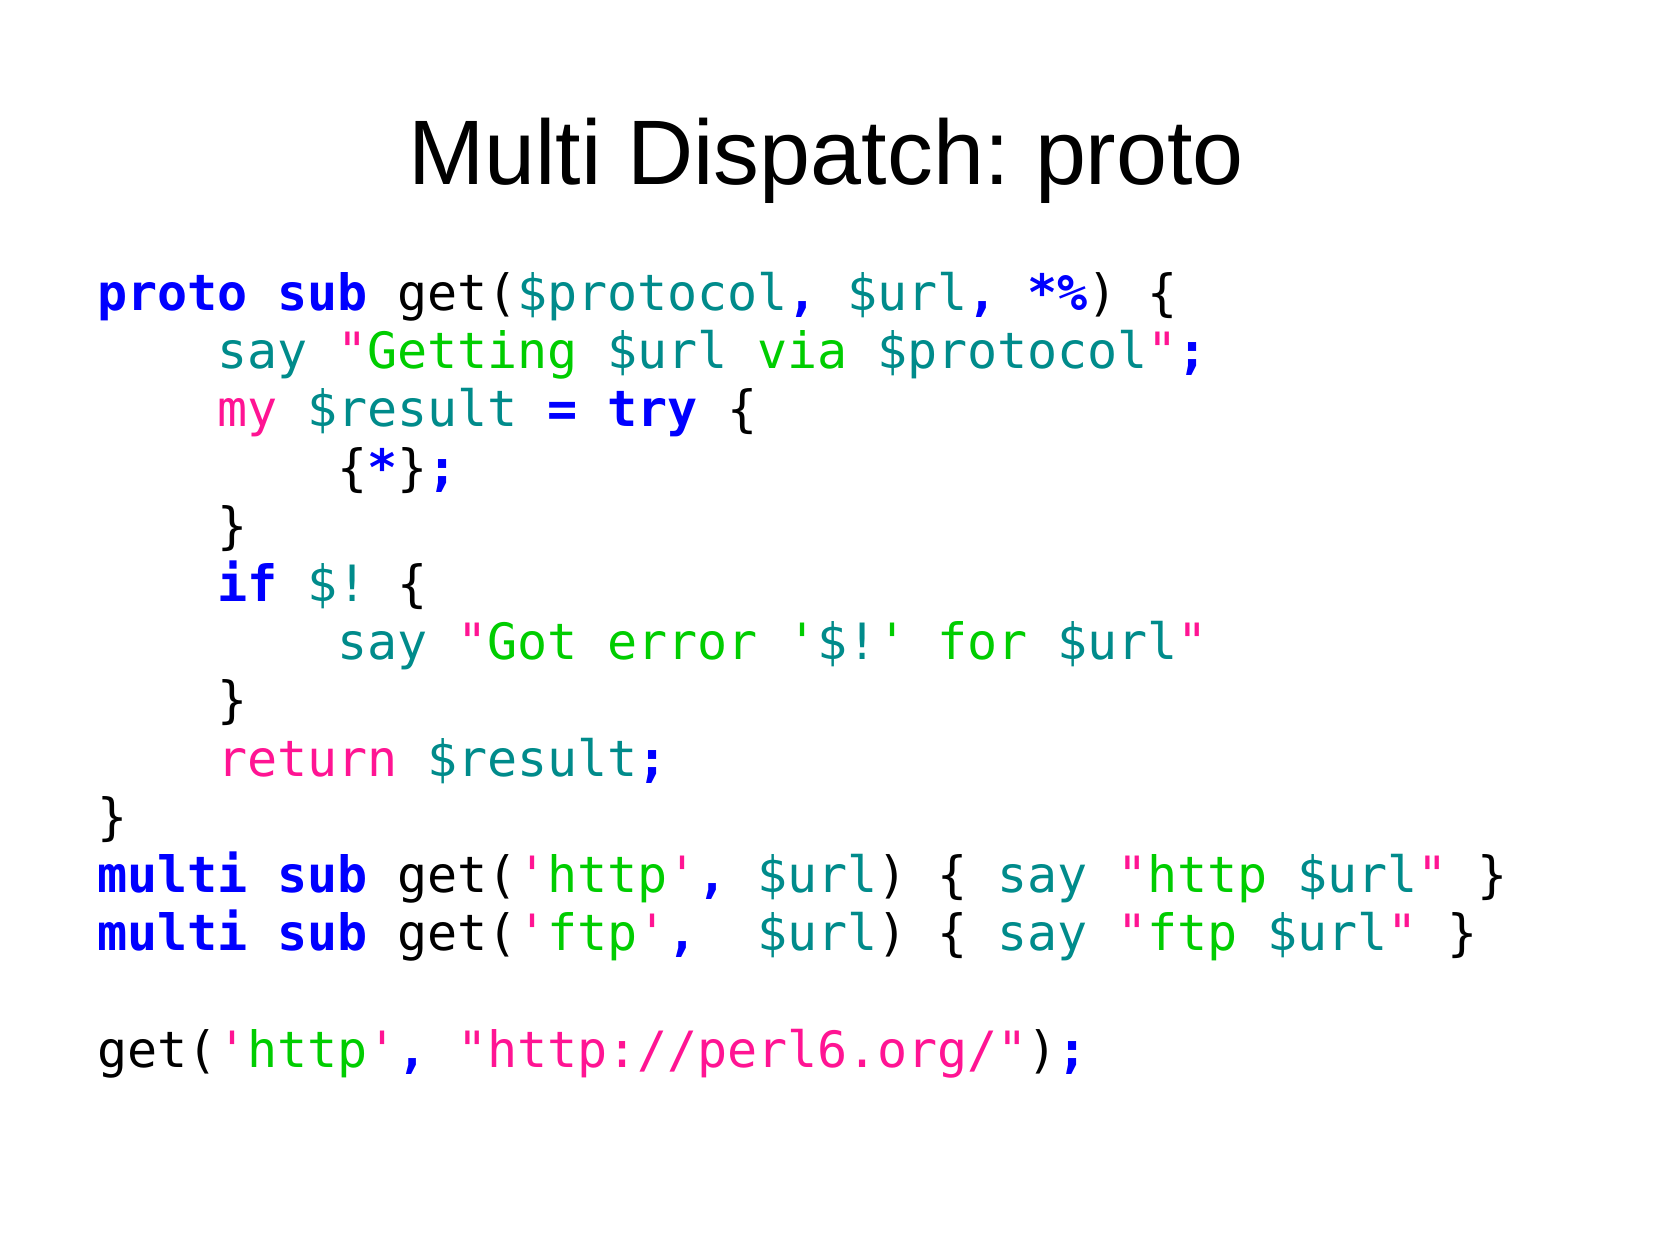

# Multi Dispatch: proto
proto sub get($protocol, $url, *%) {
 say "Getting $url via $protocol";
 my $result = try {
 {*};
 }
 if $! {
 say "Got error '$!' for $url"
 }
 return $result;
}
multi sub get('http', $url) { say "http $url" }
multi sub get('ftp', $url) { say "ftp $url" }
get('http', "http://perl6.org/");